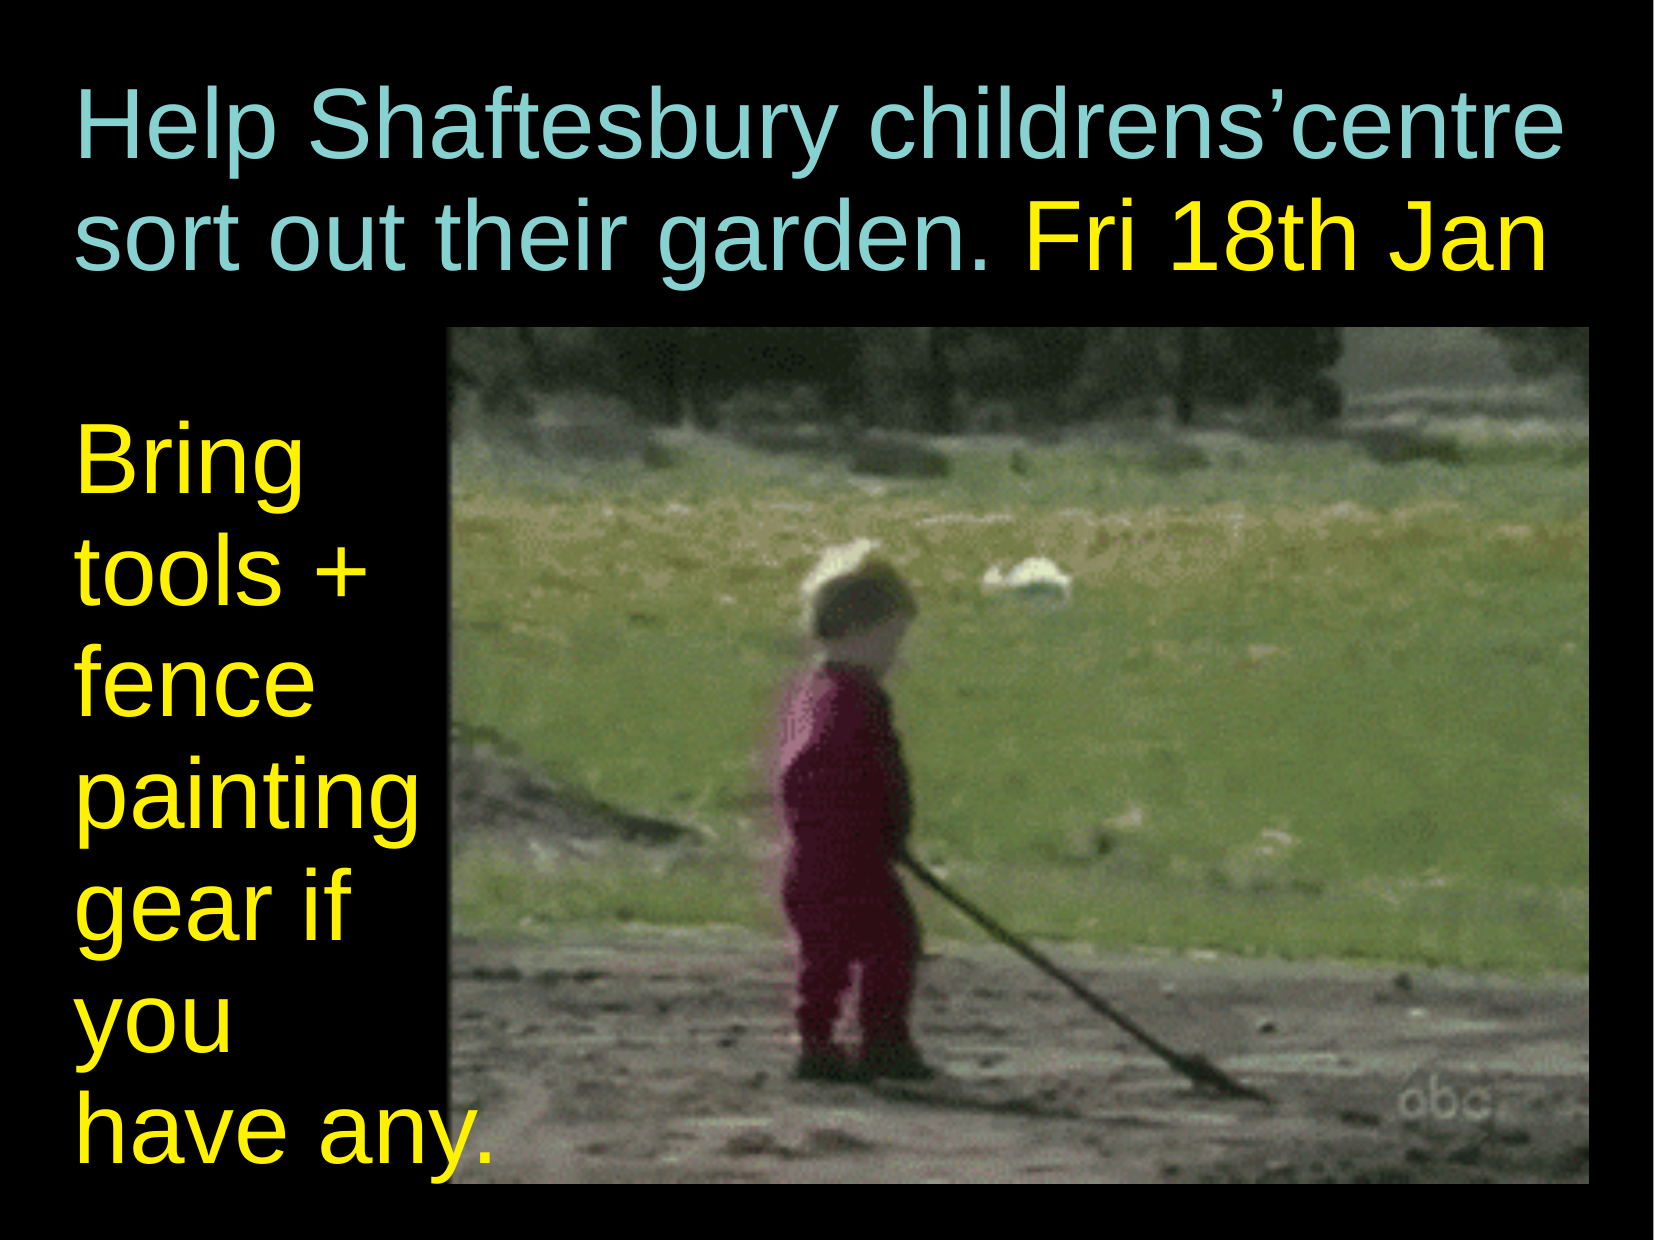

Help Shaftesbury childrens’centre sort out their garden. Fri 18th Jan
Bring
tools +
fence
painting
gear if
you
have any.